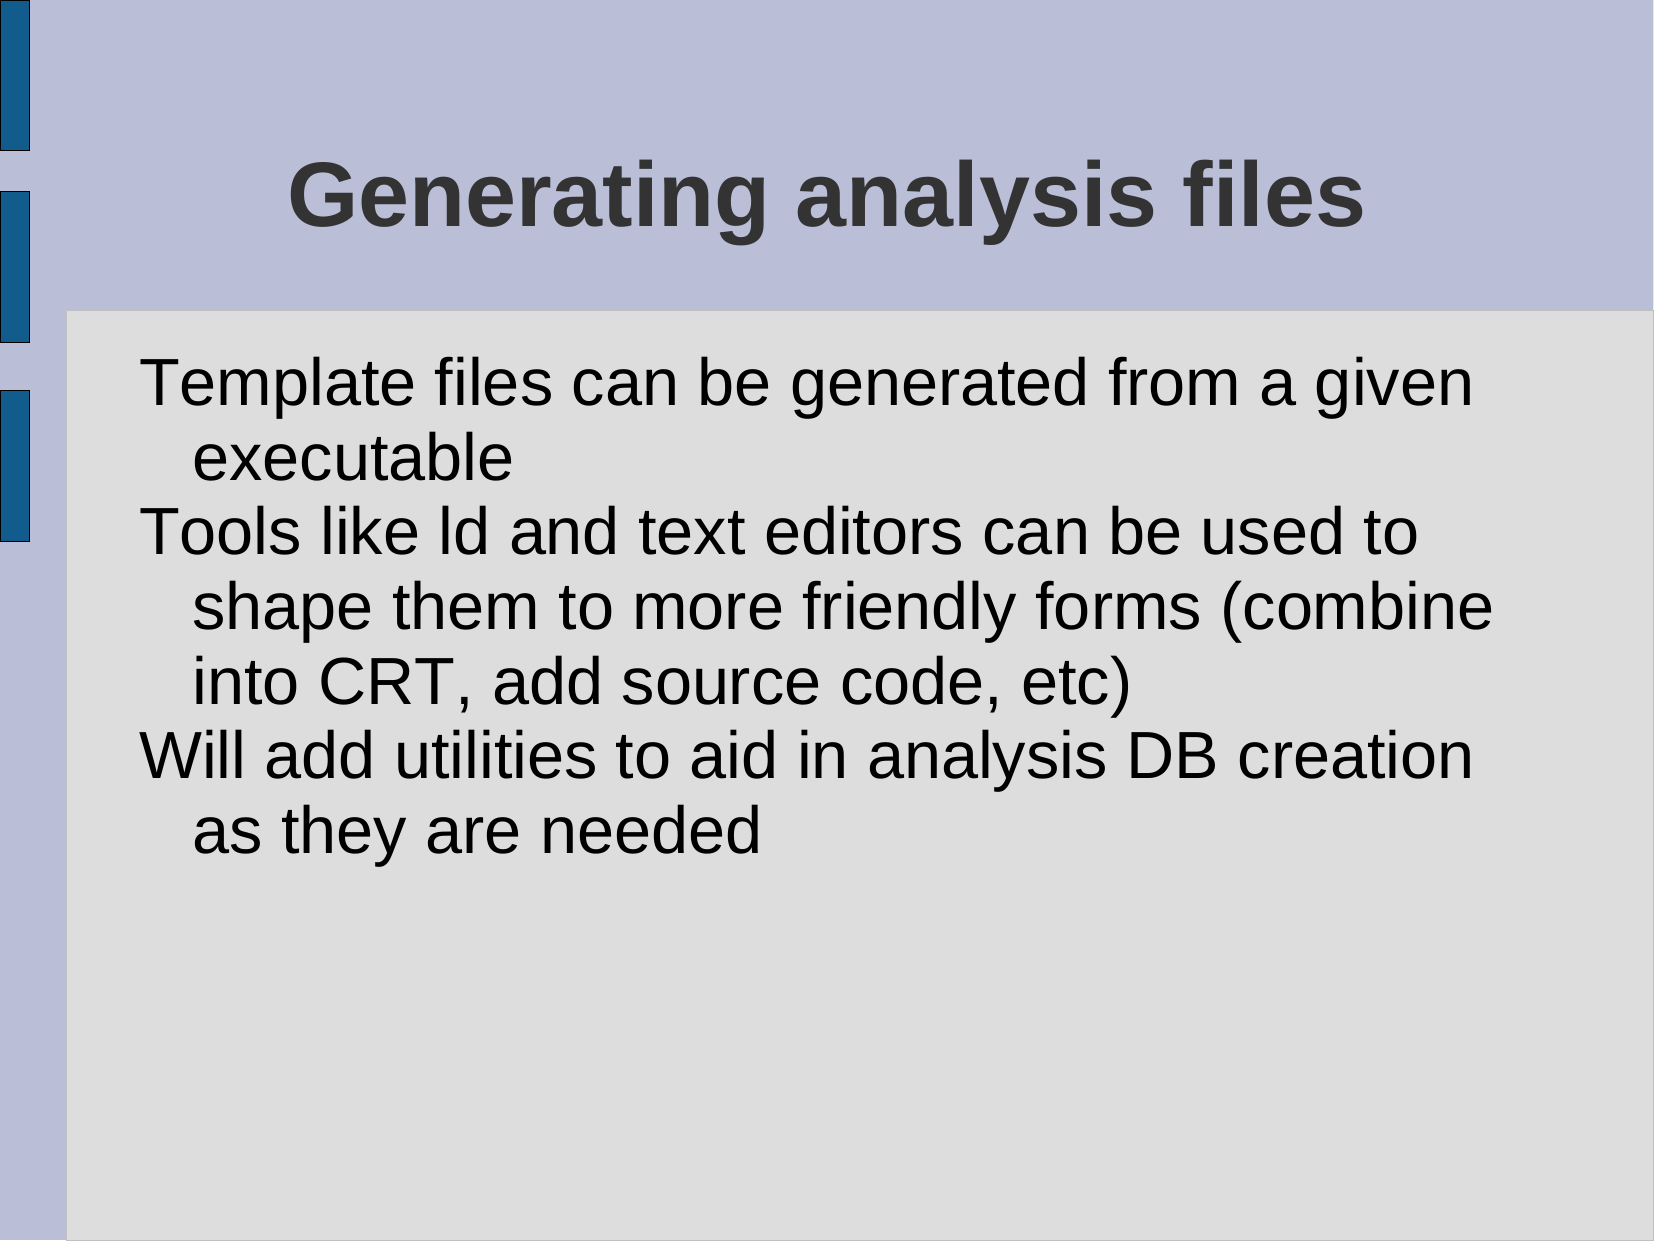

# Generating analysis files
Template files can be generated from a given executable
Tools like ld and text editors can be used to shape them to more friendly forms (combine into CRT, add source code, etc)
Will add utilities to aid in analysis DB creation as they are needed